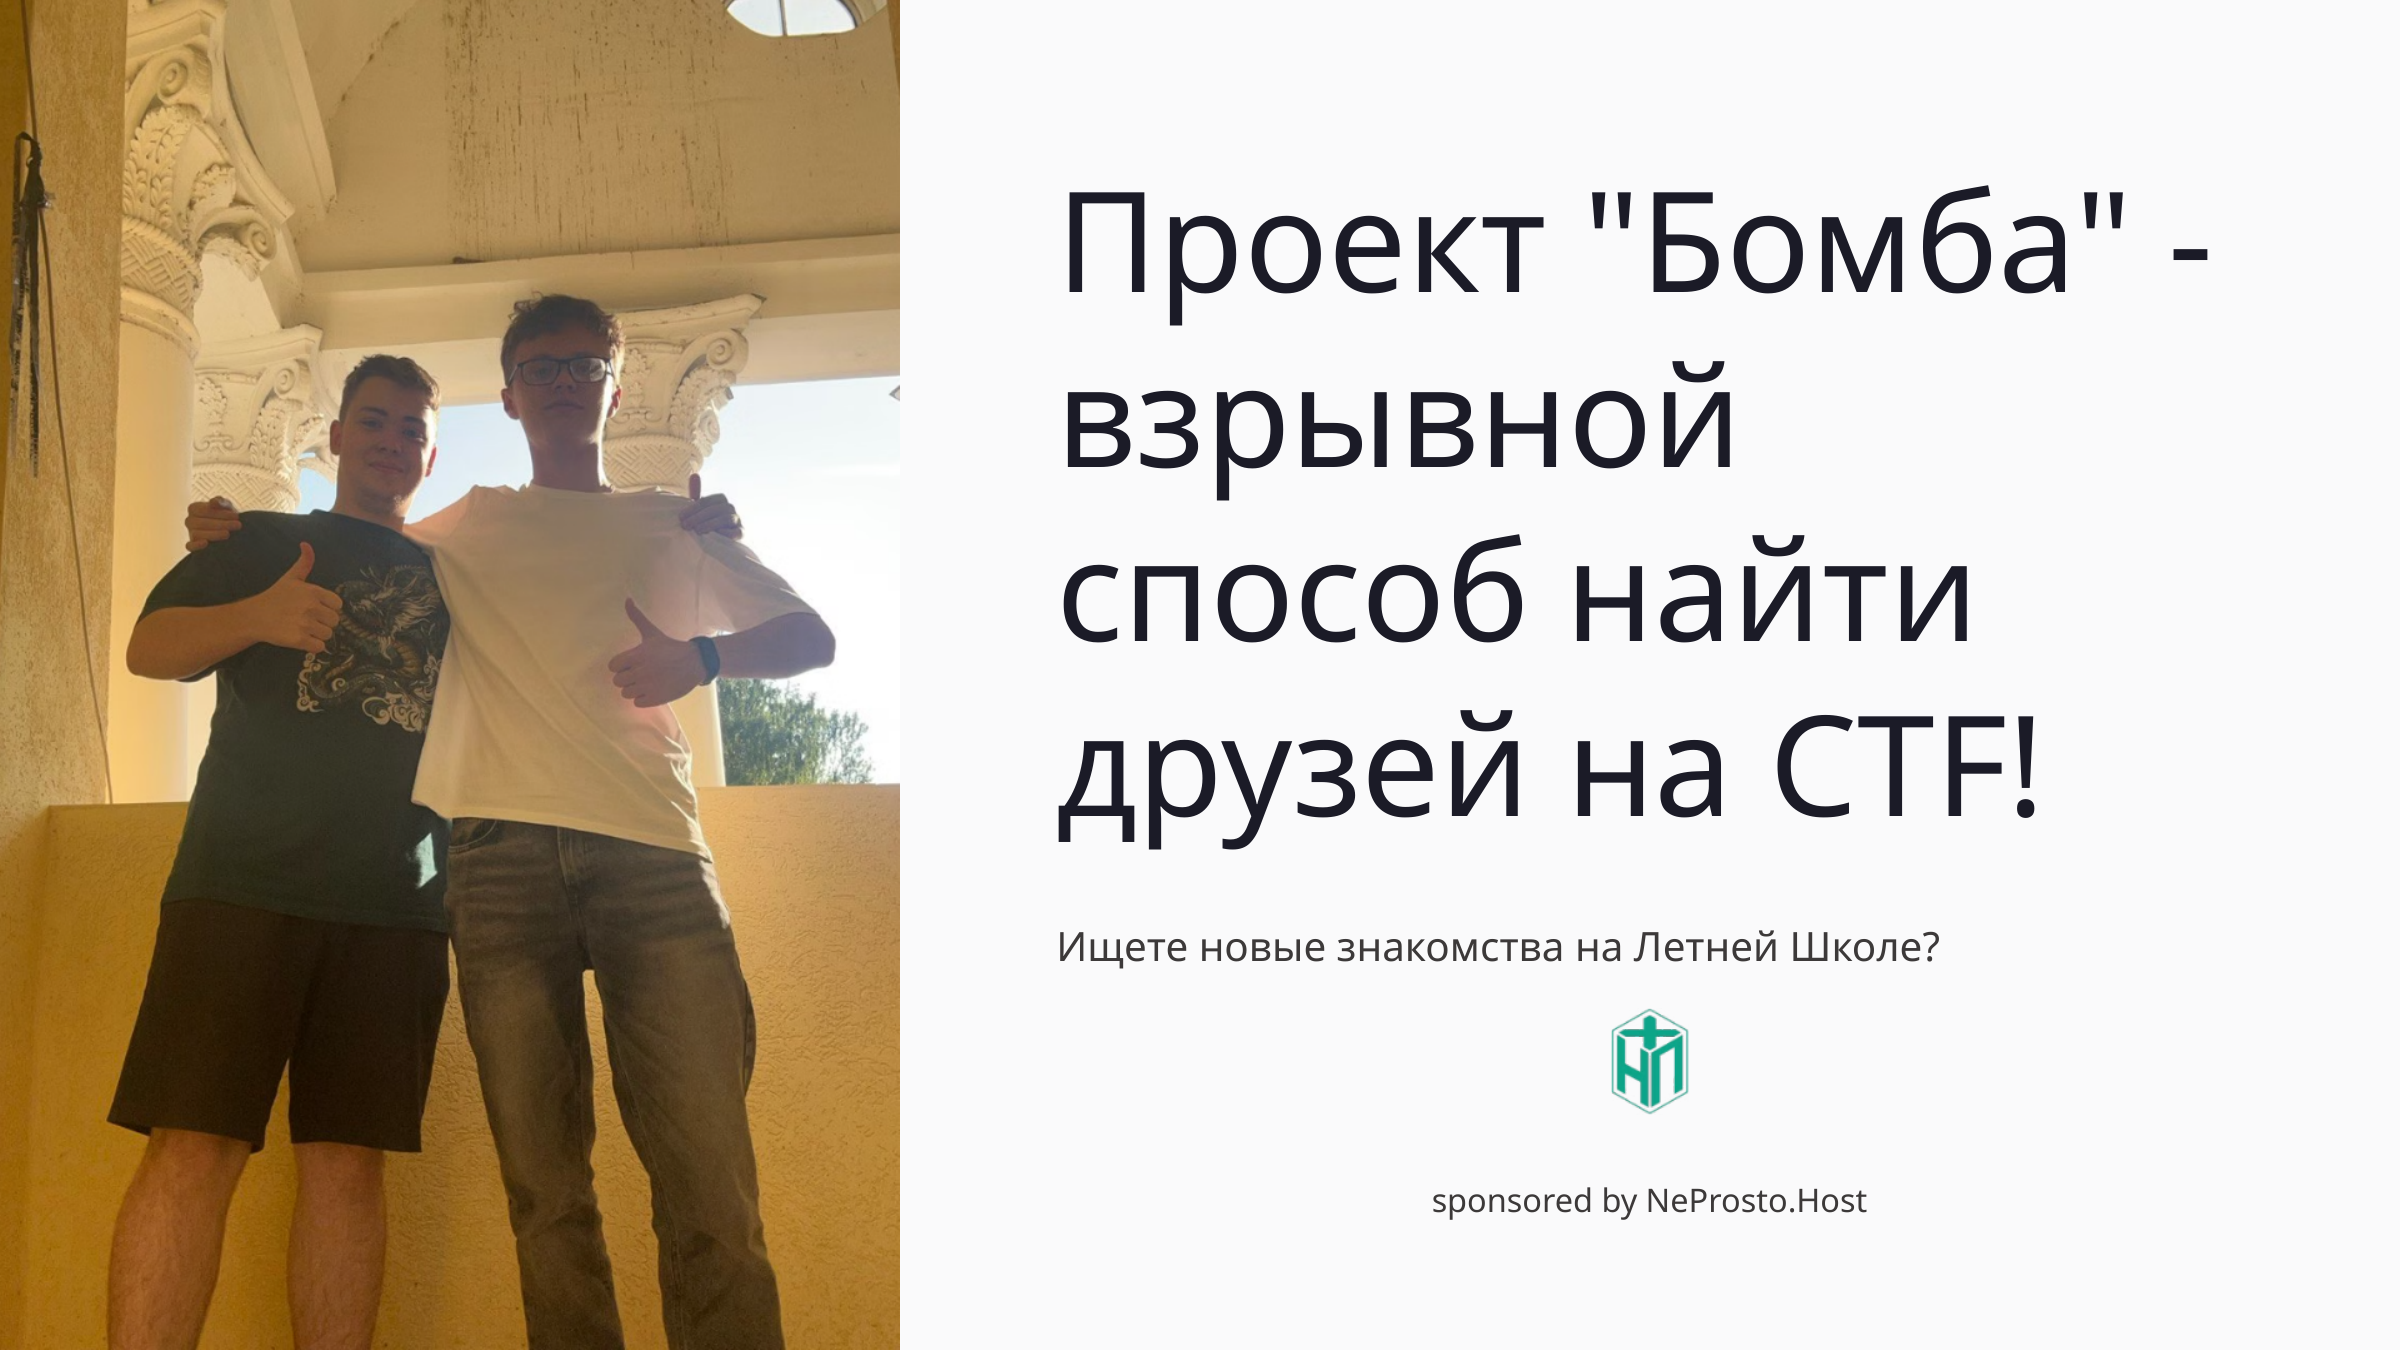

Проект "Бомба" - взрывной способ найти друзей на CTF!
Ищете новые знакомства на Летней Школе?
sponsored by NeProsto.Host